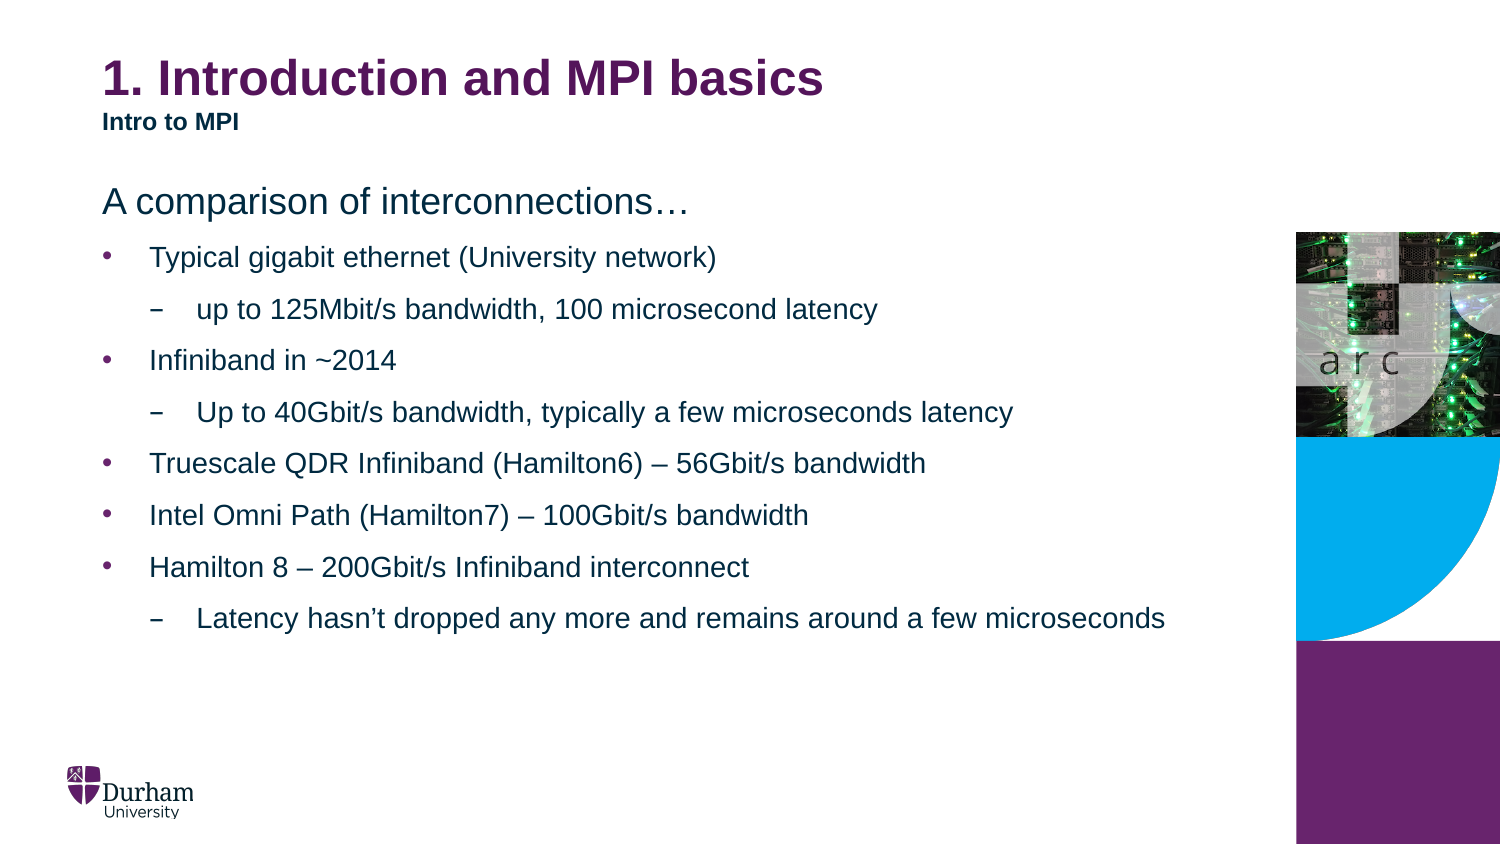

# 1. Introduction and MPI basics Intro to MPI
A comparison of interconnections…
Typical gigabit ethernet (University network)
up to 125Mbit/s bandwidth, 100 microsecond latency
Infiniband in ~2014
Up to 40Gbit/s bandwidth, typically a few microseconds latency
Truescale QDR Infiniband (Hamilton6) – 56Gbit/s bandwidth
Intel Omni Path (Hamilton7) – 100Gbit/s bandwidth
Hamilton 8 – 200Gbit/s Infiniband interconnect
Latency hasn’t dropped any more and remains around a few microseconds